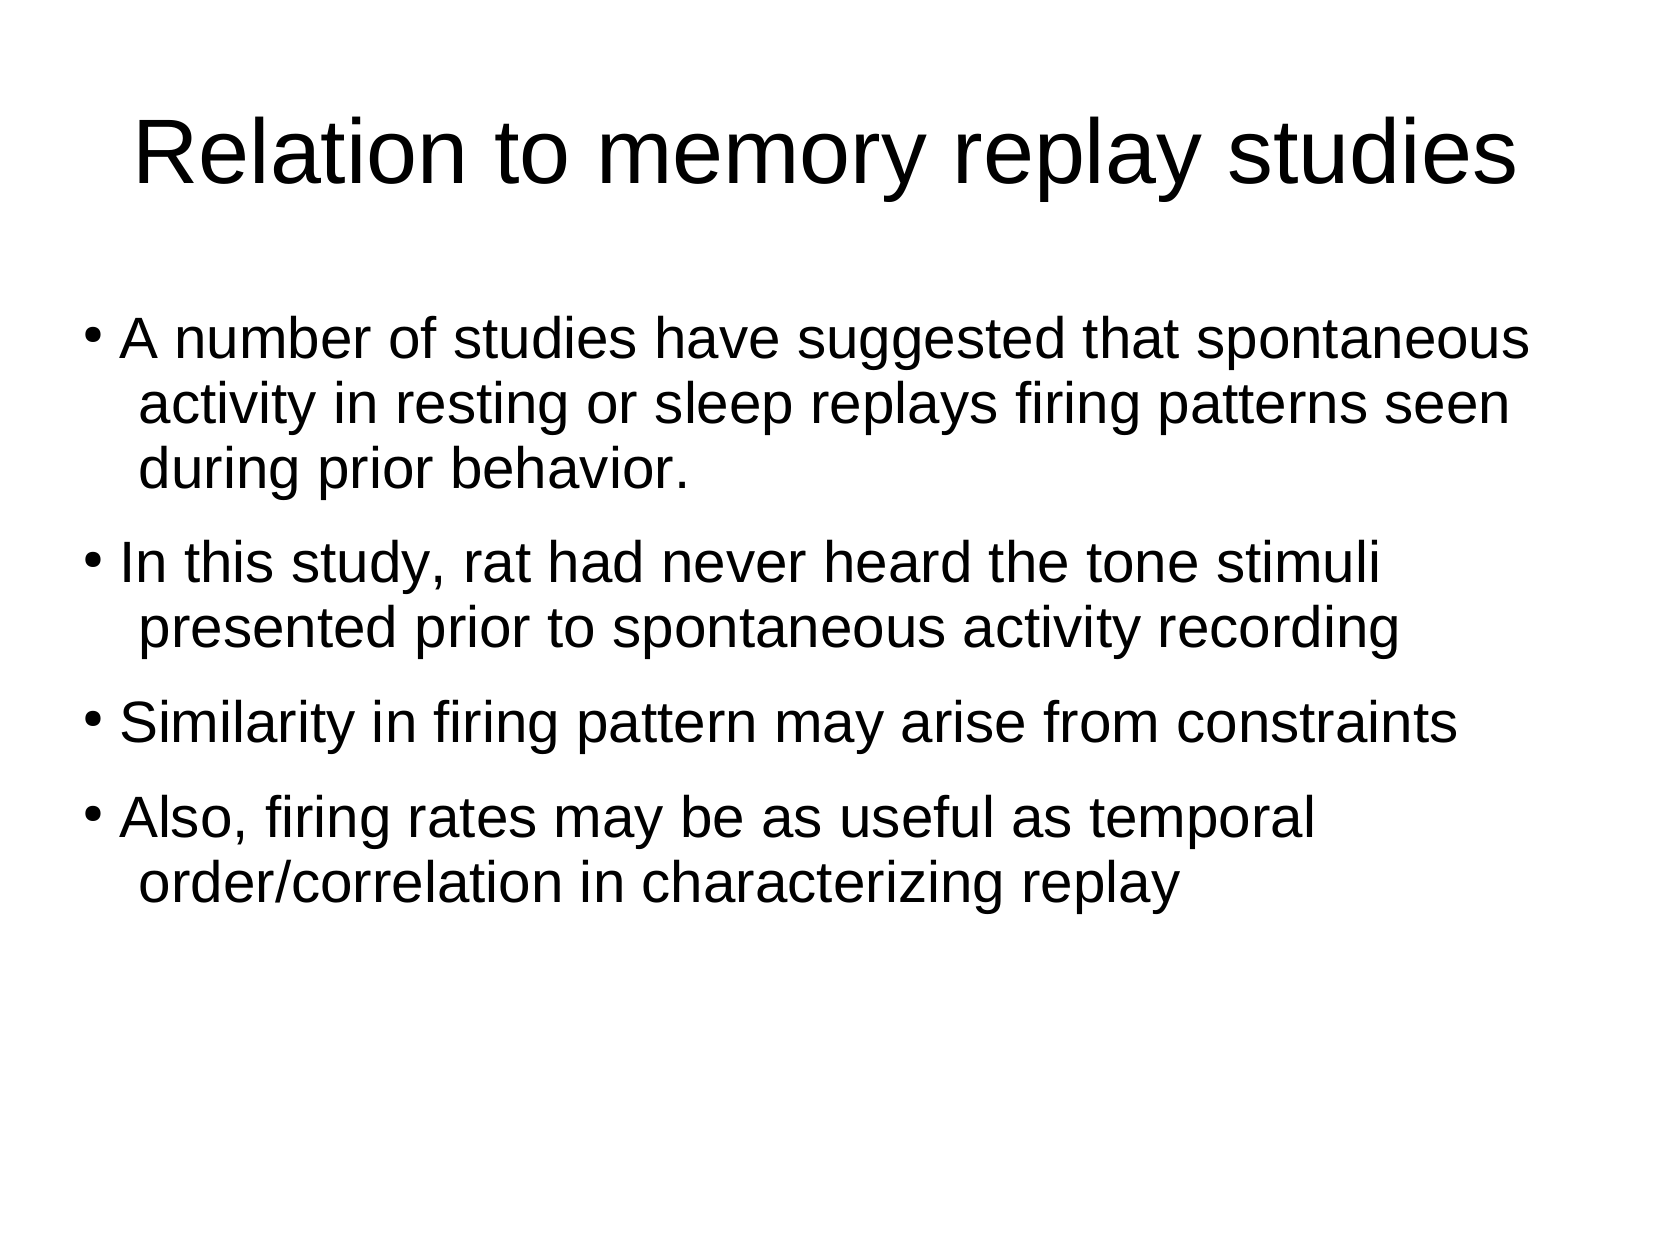

# Relation to memory replay studies
 A number of studies have suggested that spontaneous activity in resting or sleep replays firing patterns seen during prior behavior.
 In this study, rat had never heard the tone stimuli presented prior to spontaneous activity recording
 Similarity in firing pattern may arise from constraints
 Also, firing rates may be as useful as temporal order/correlation in characterizing replay